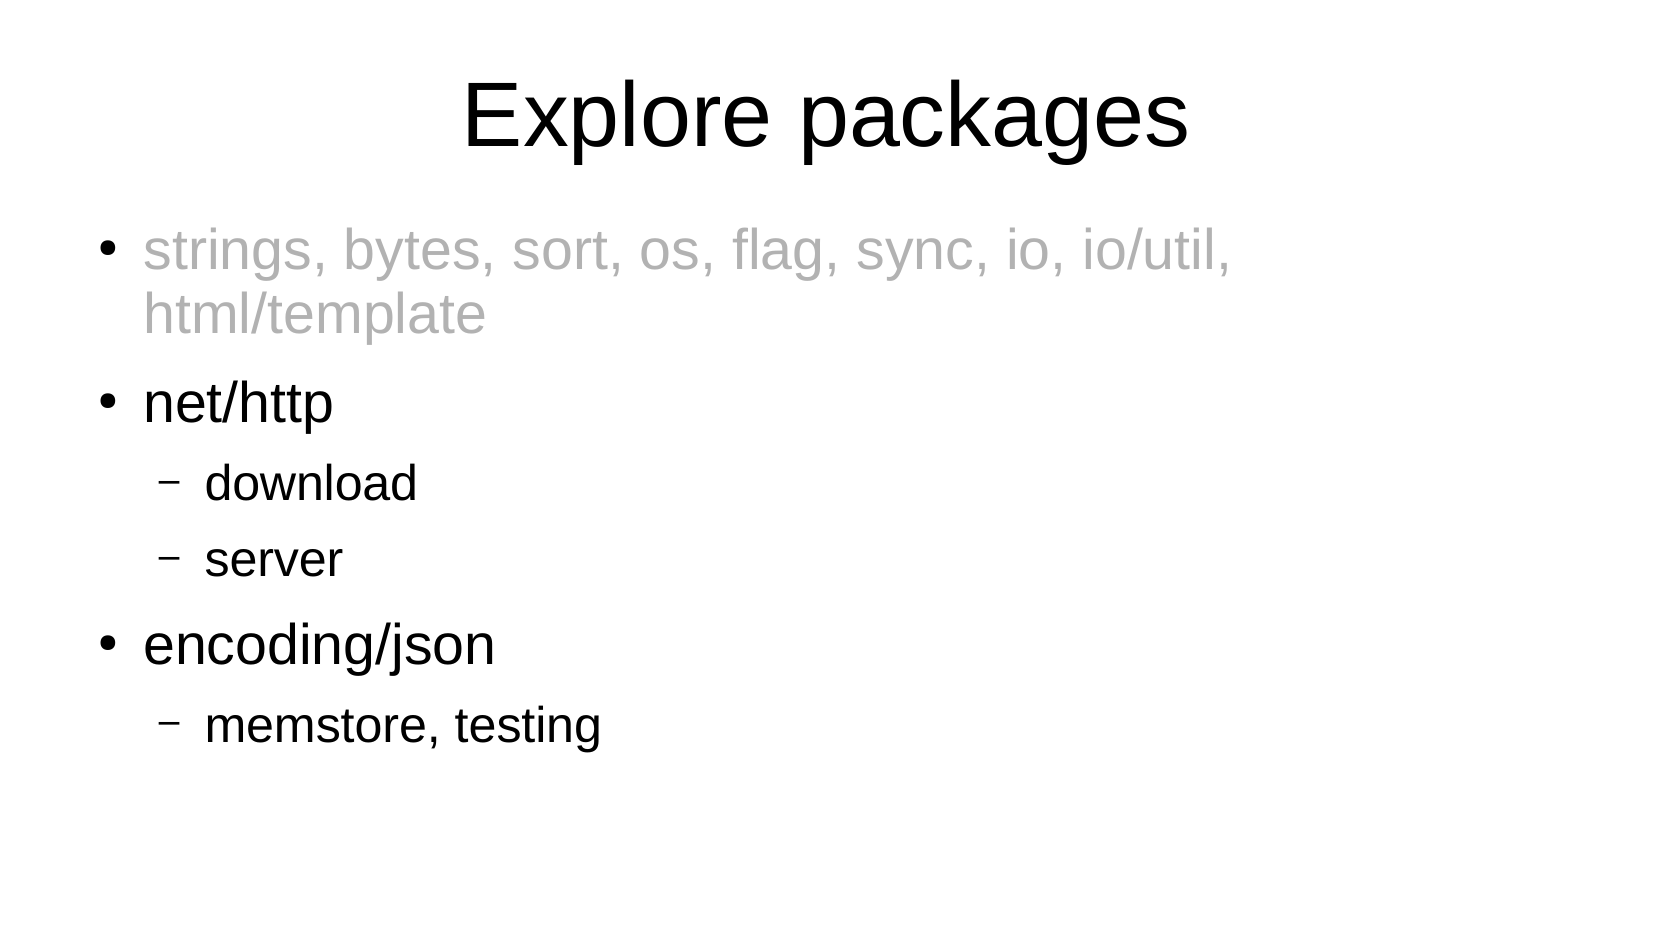

Explore packages
# strings, bytes, sort, os, flag, sync, io, io/util, html/template
net/http
download
server
encoding/json
memstore, testing